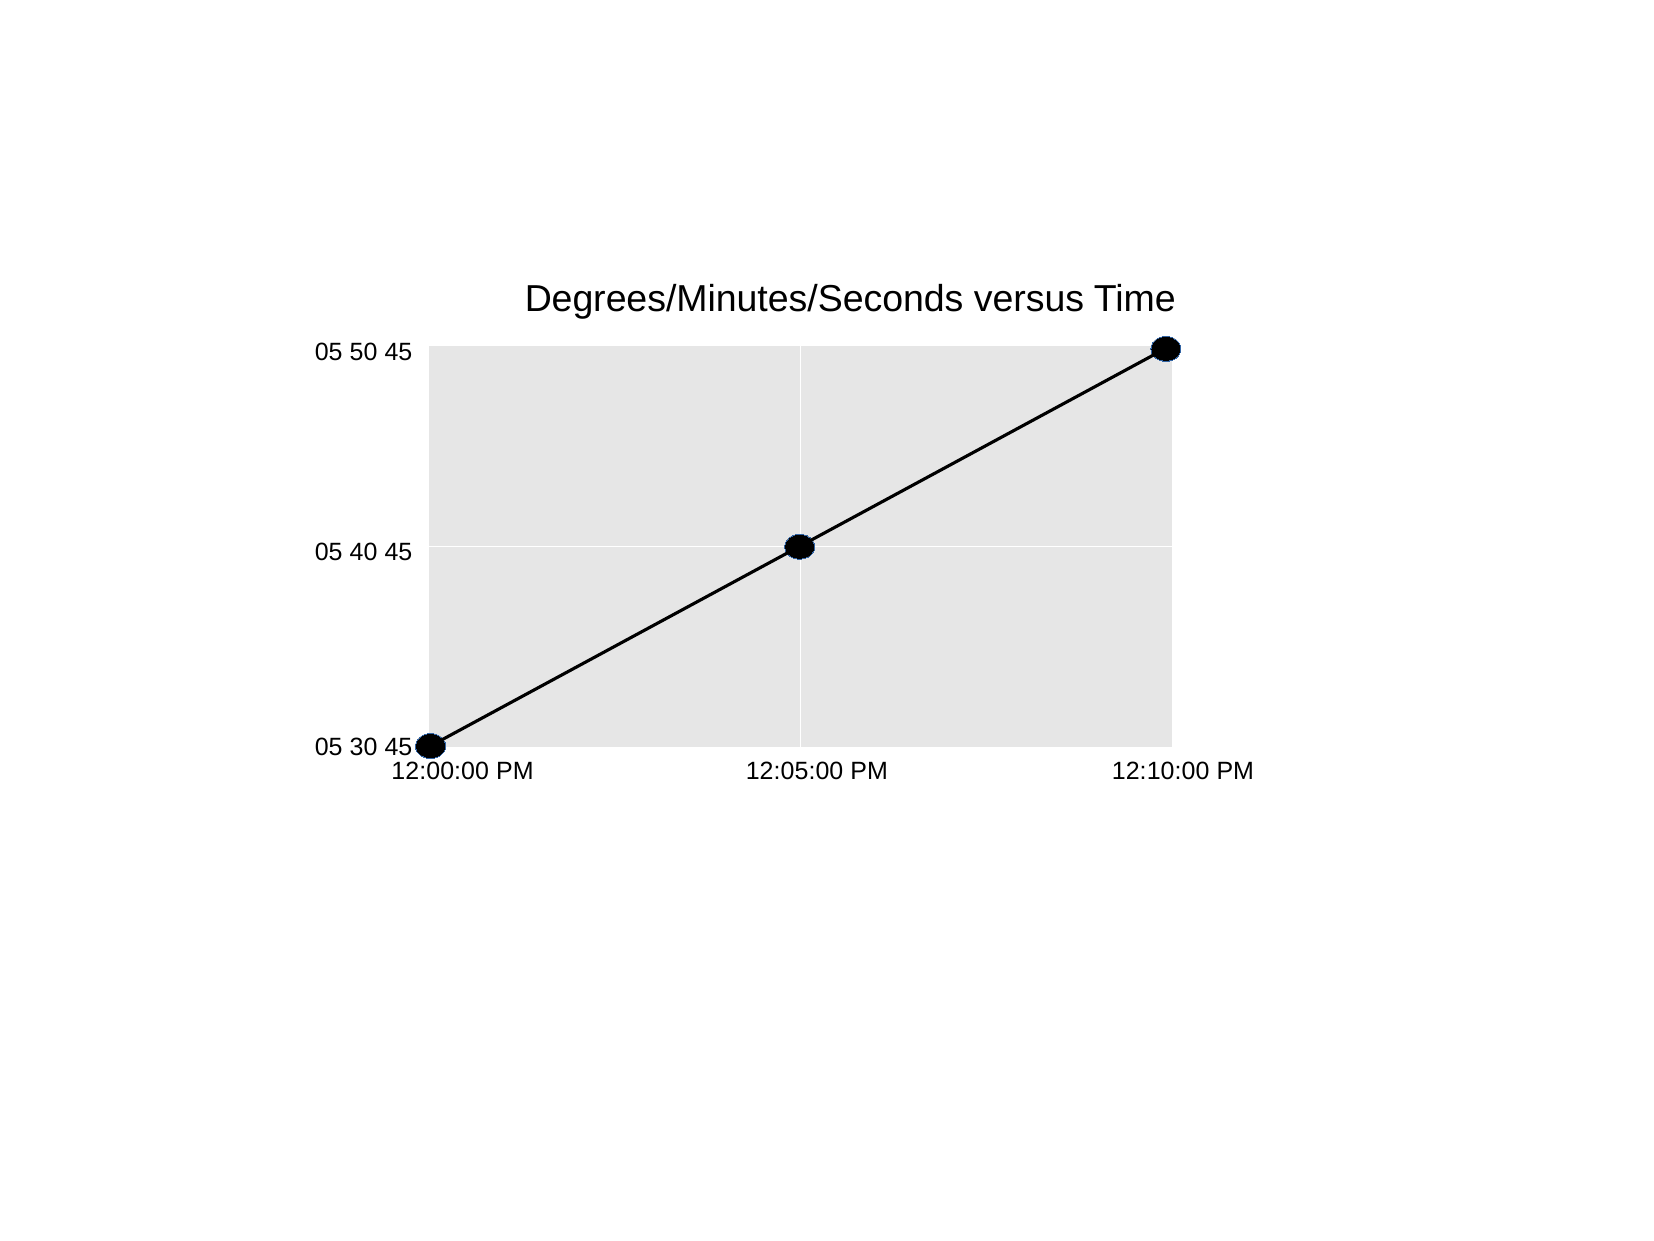

Degrees/Minutes/Seconds versus Time
05 50 45
| | |
| --- | --- |
| | |
05 40 45
05 30 45
12:00:00 PM
12:05:00 PM
12:10:00 PM